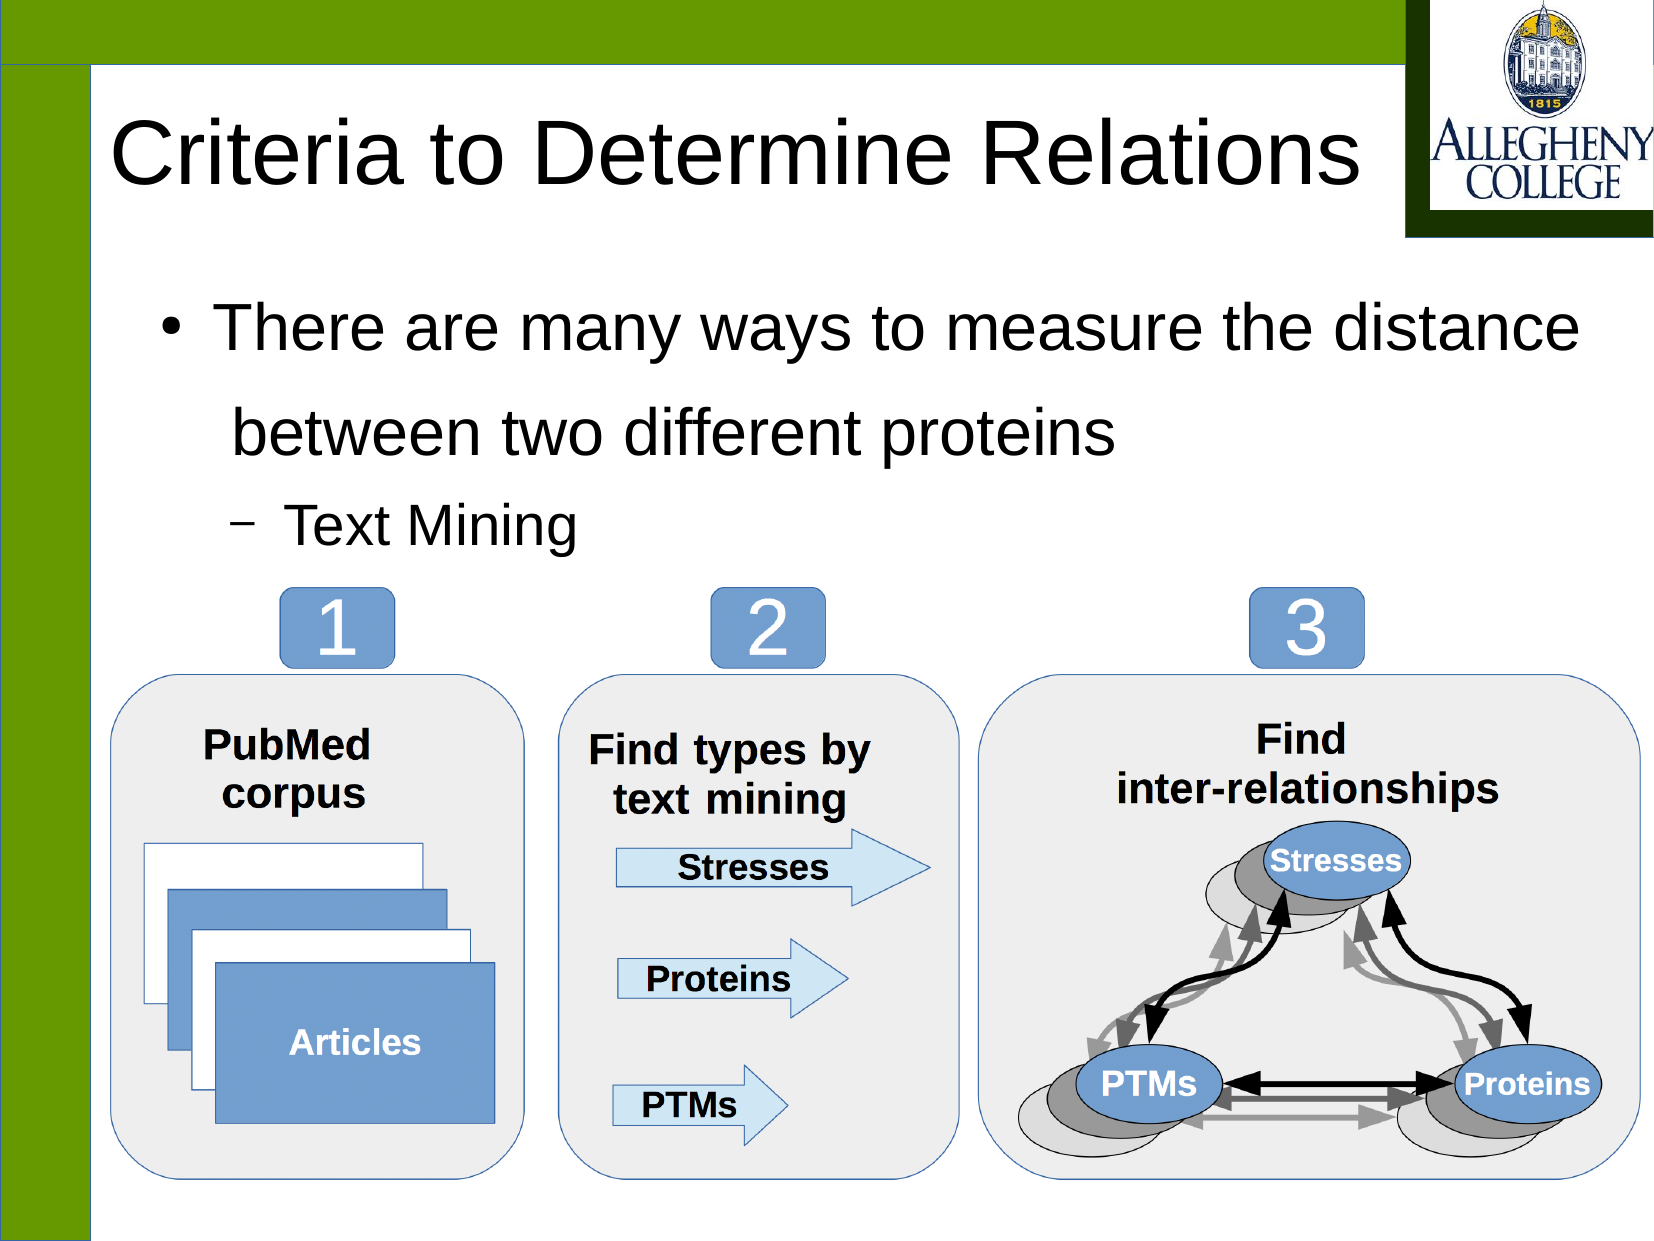

# Criteria to Determine Relations
There are many ways to measure the distance
 between two different proteins
Text Mining